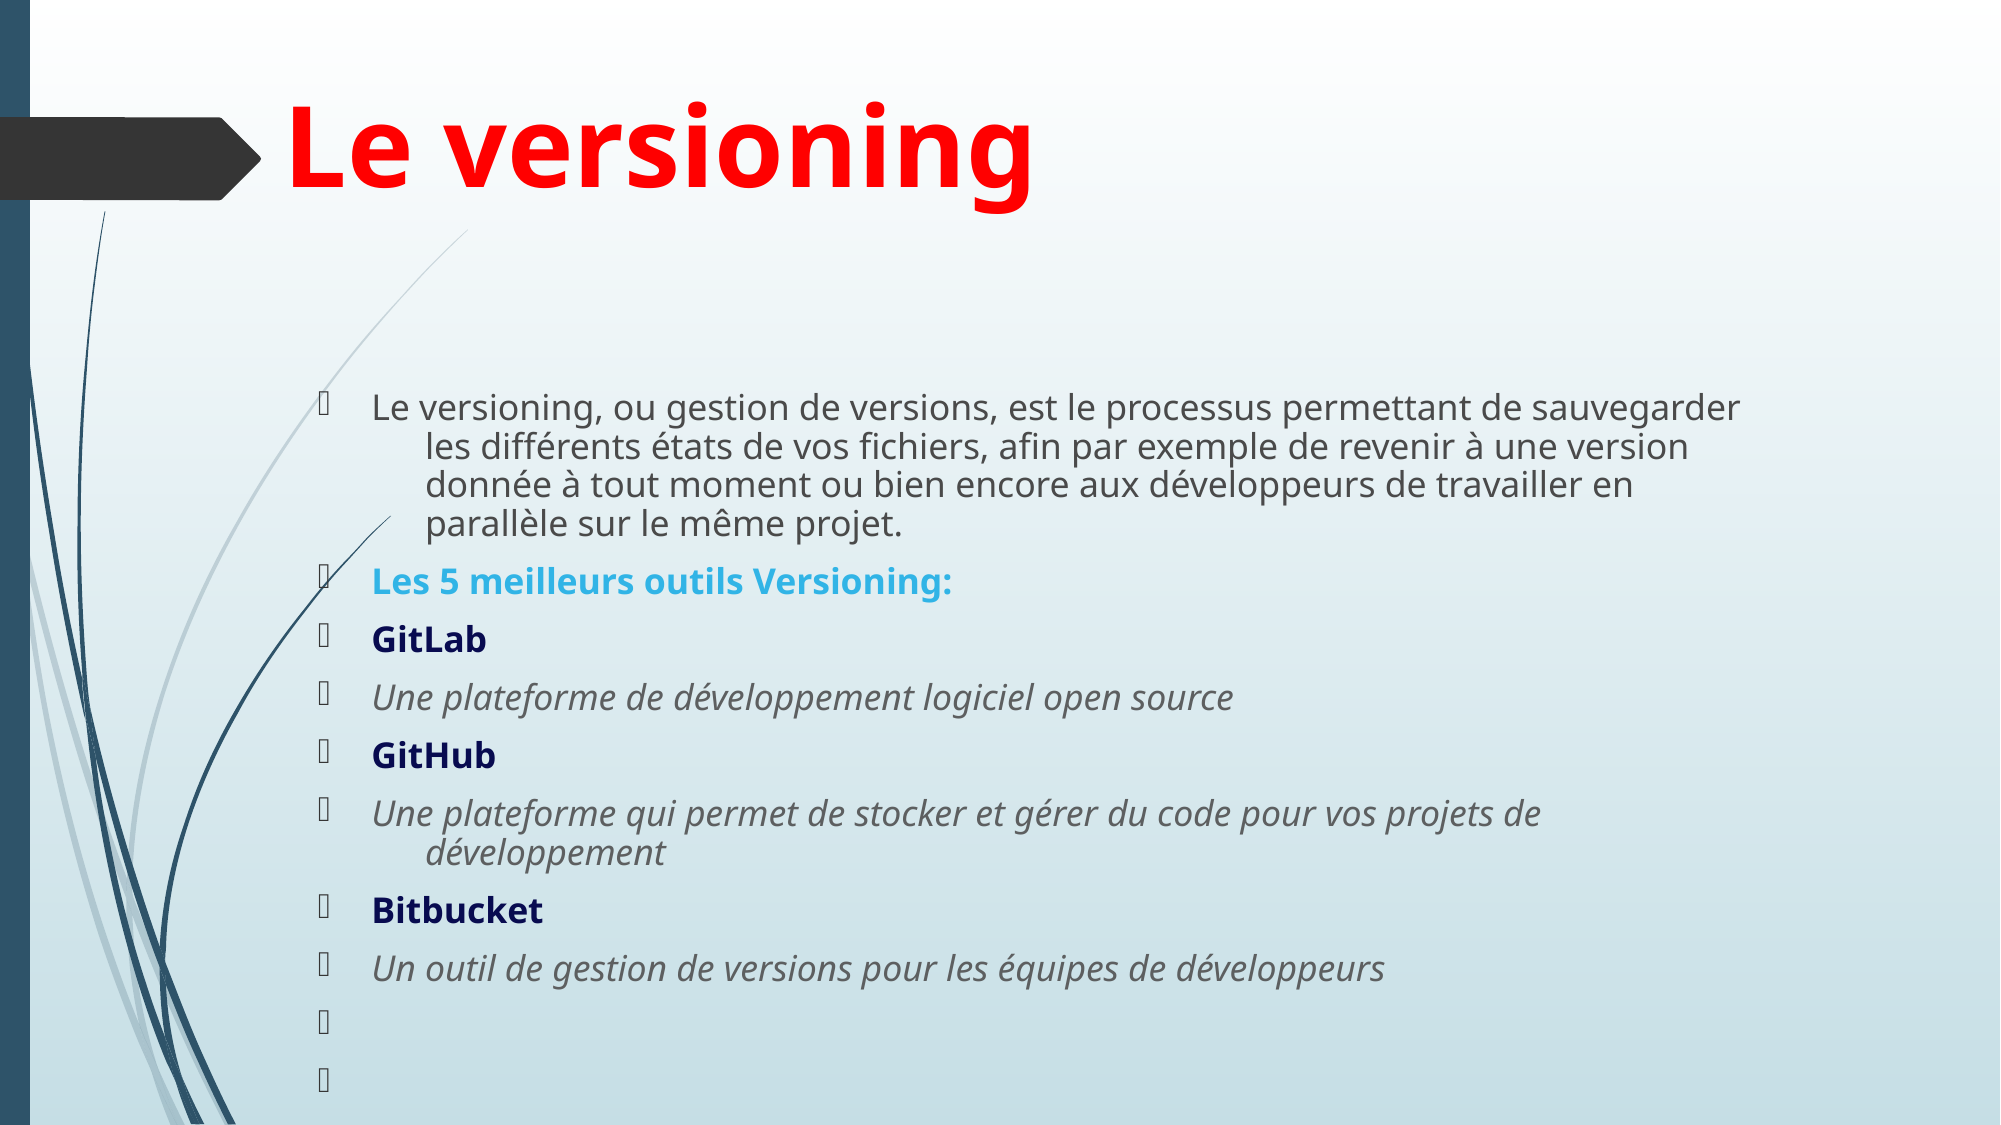

# Le versioning
Le versioning, ou gestion de versions, est le processus permettant de sauvegarder les différents états de vos fichiers, afin par exemple de revenir à une version donnée à tout moment ou bien encore aux développeurs de travailler en parallèle sur le même projet.
Les 5 meilleurs outils Versioning:
GitLab
Une plateforme de développement logiciel open source
GitHub
Une plateforme qui permet de stocker et gérer du code pour vos projets de développement
Bitbucket
Un outil de gestion de versions pour les équipes de développeurs